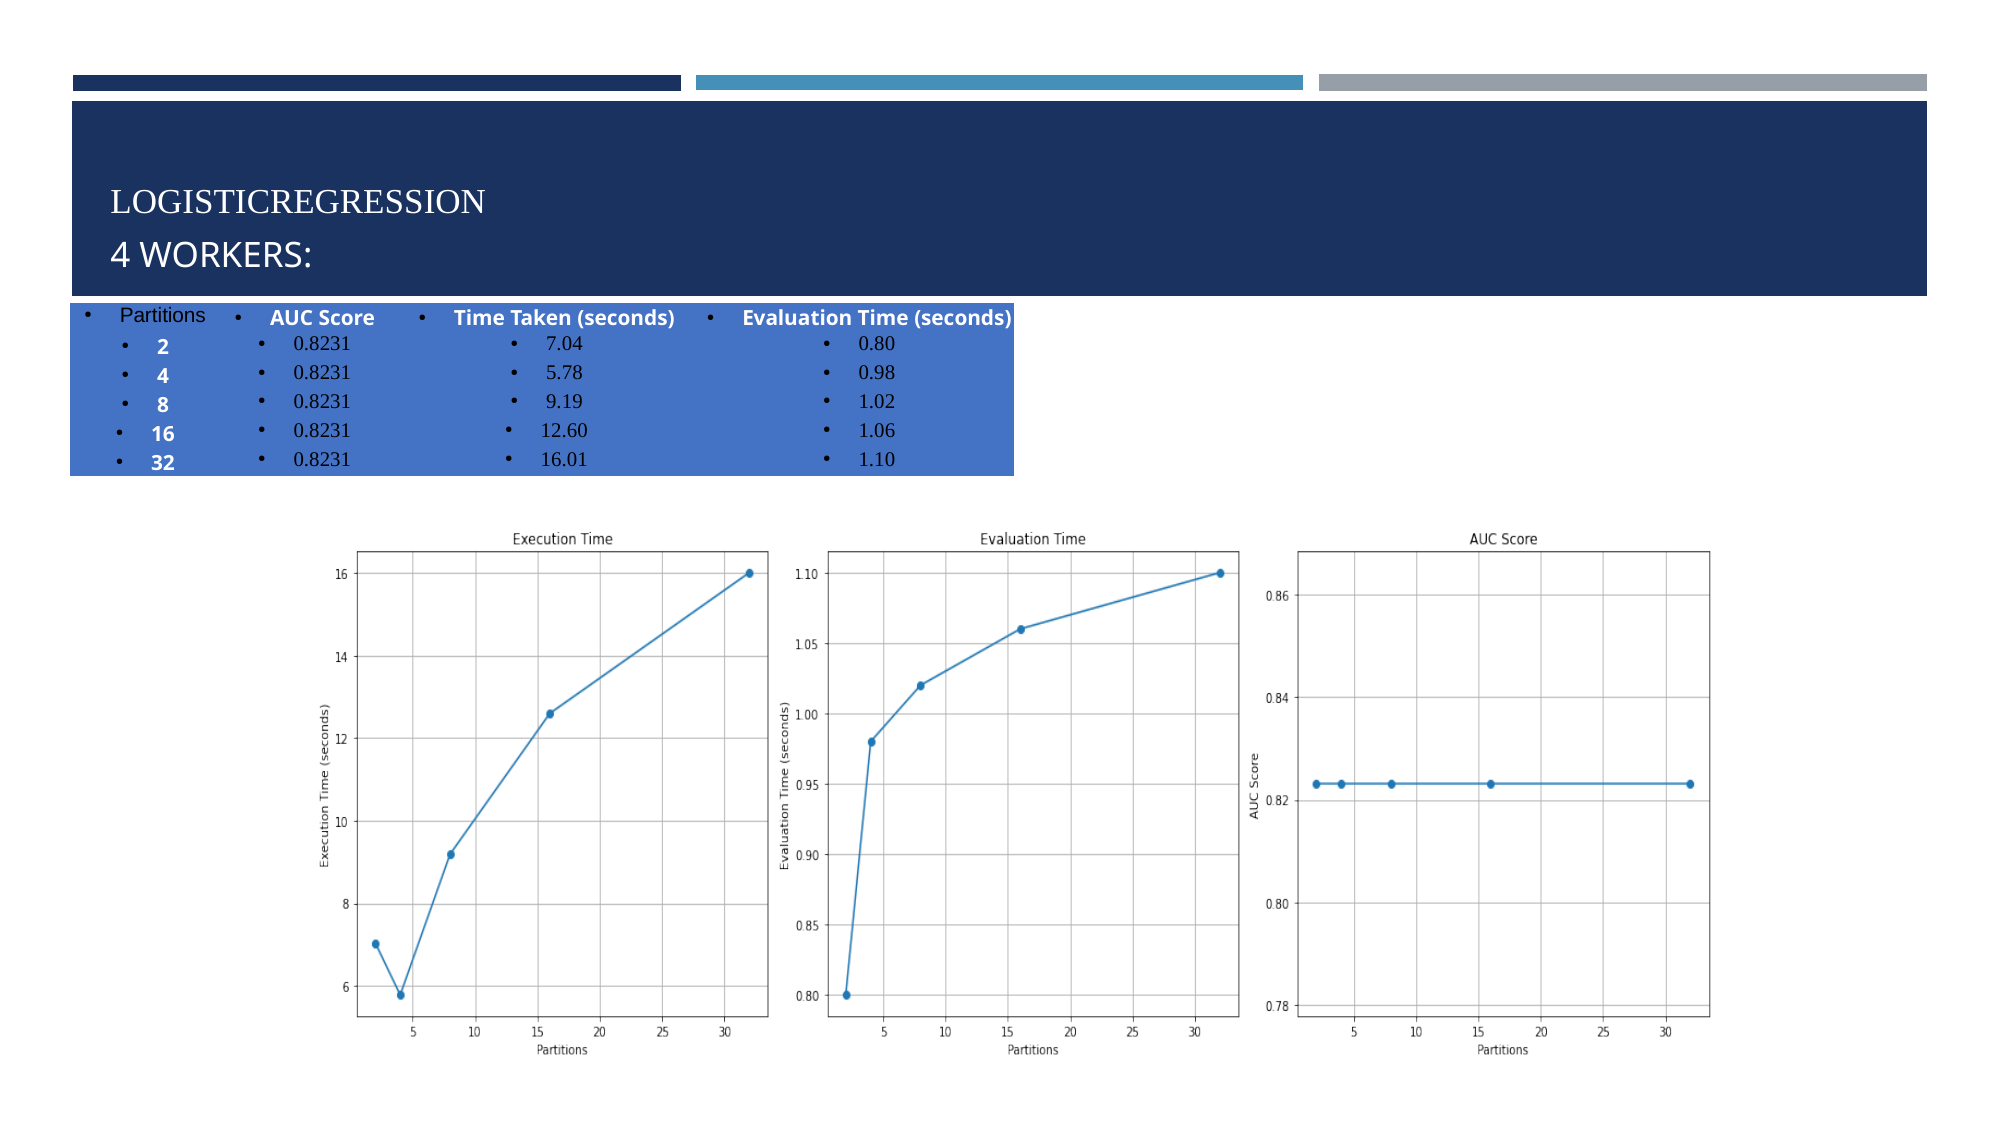

# LogisticRegression 4 workers:
| Partitions | AUC Score | Time Taken (seconds) | Evaluation Time (seconds) |
| --- | --- | --- | --- |
| 2 | 0.8231 | 7.04 | 0.80 |
| 4 | 0.8231 | 5.78 | 0.98 |
| 8 | 0.8231 | 9.19 | 1.02 |
| 16 | 0.8231 | 12.60 | 1.06 |
| 32 | 0.8231 | 16.01 | 1.10 |